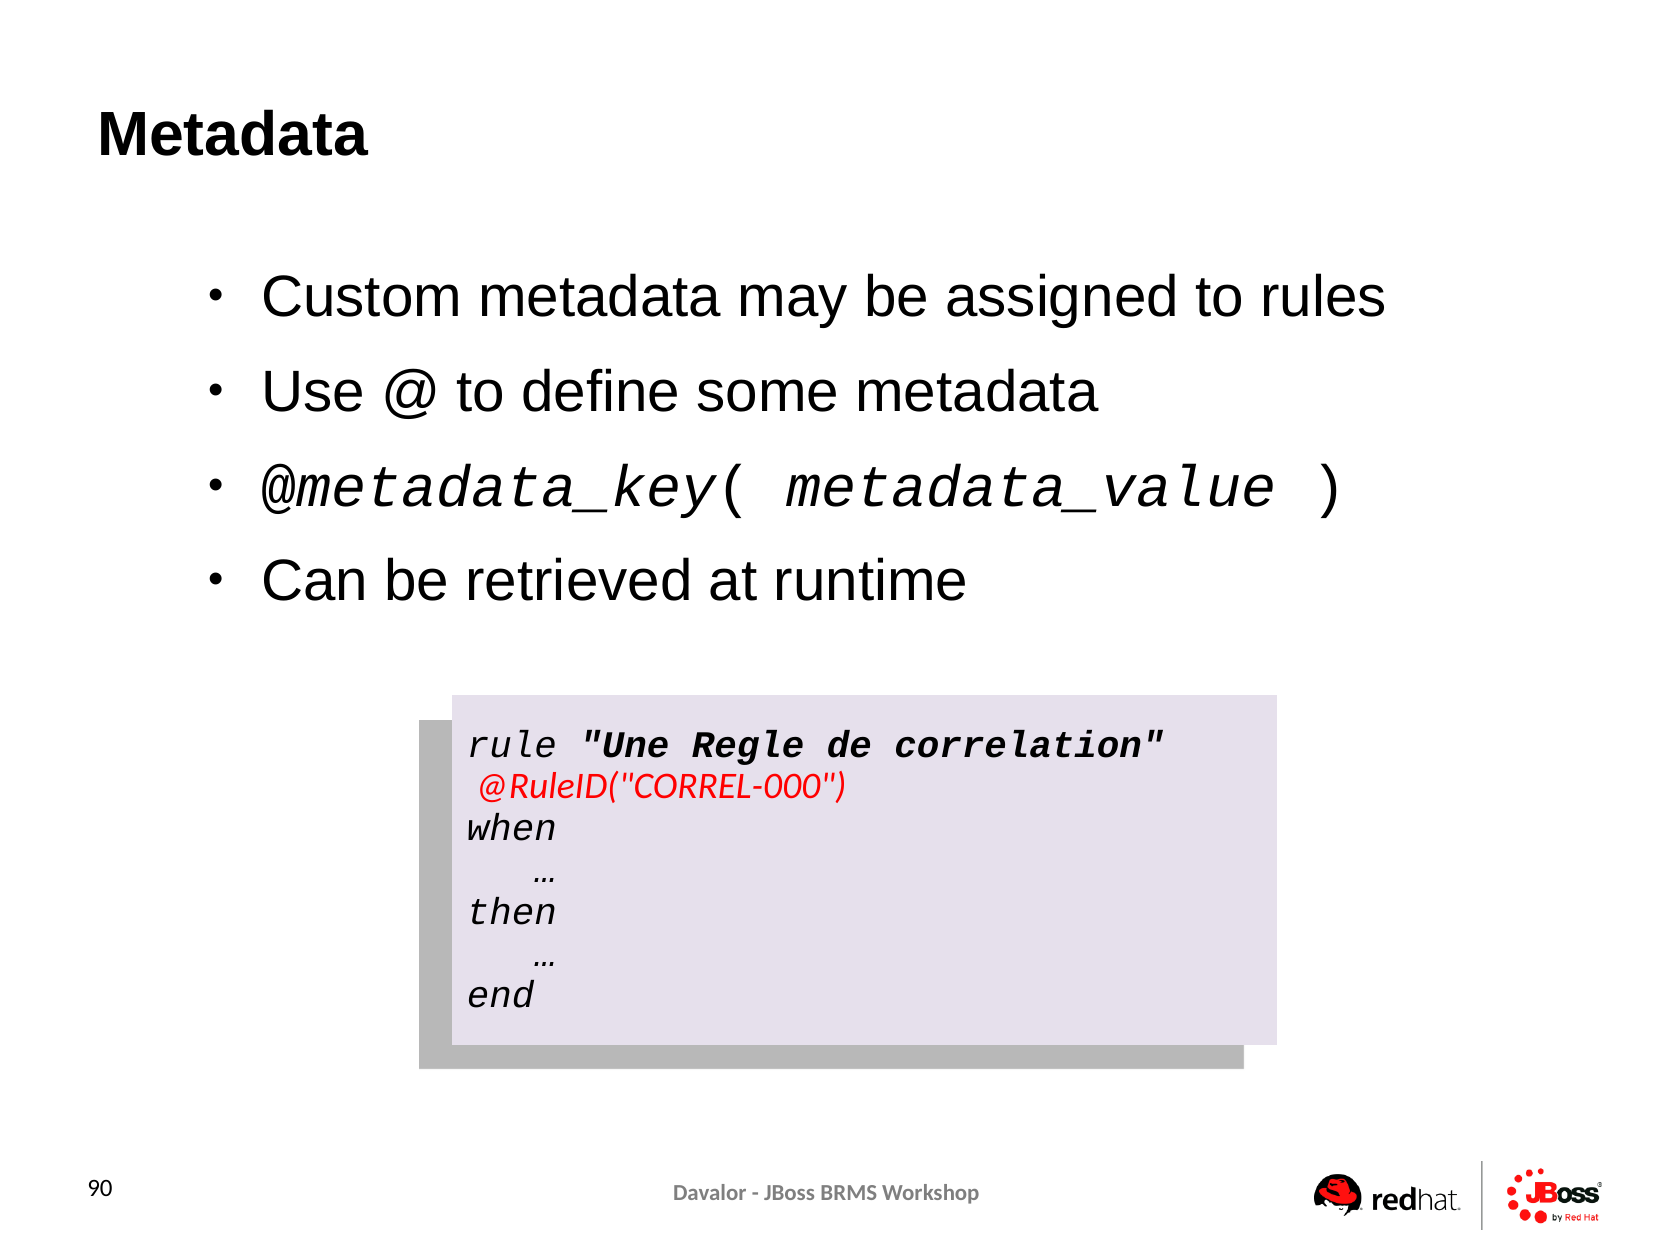

# Metadata
Custom metadata may be assigned to rules
Use @ to define some metadata
@metadata_key( metadata_value )
Can be retrieved at runtime
rule "Une Regle de correlation"
 @RuleID("CORREL-000")
when
 …
then
 …
end